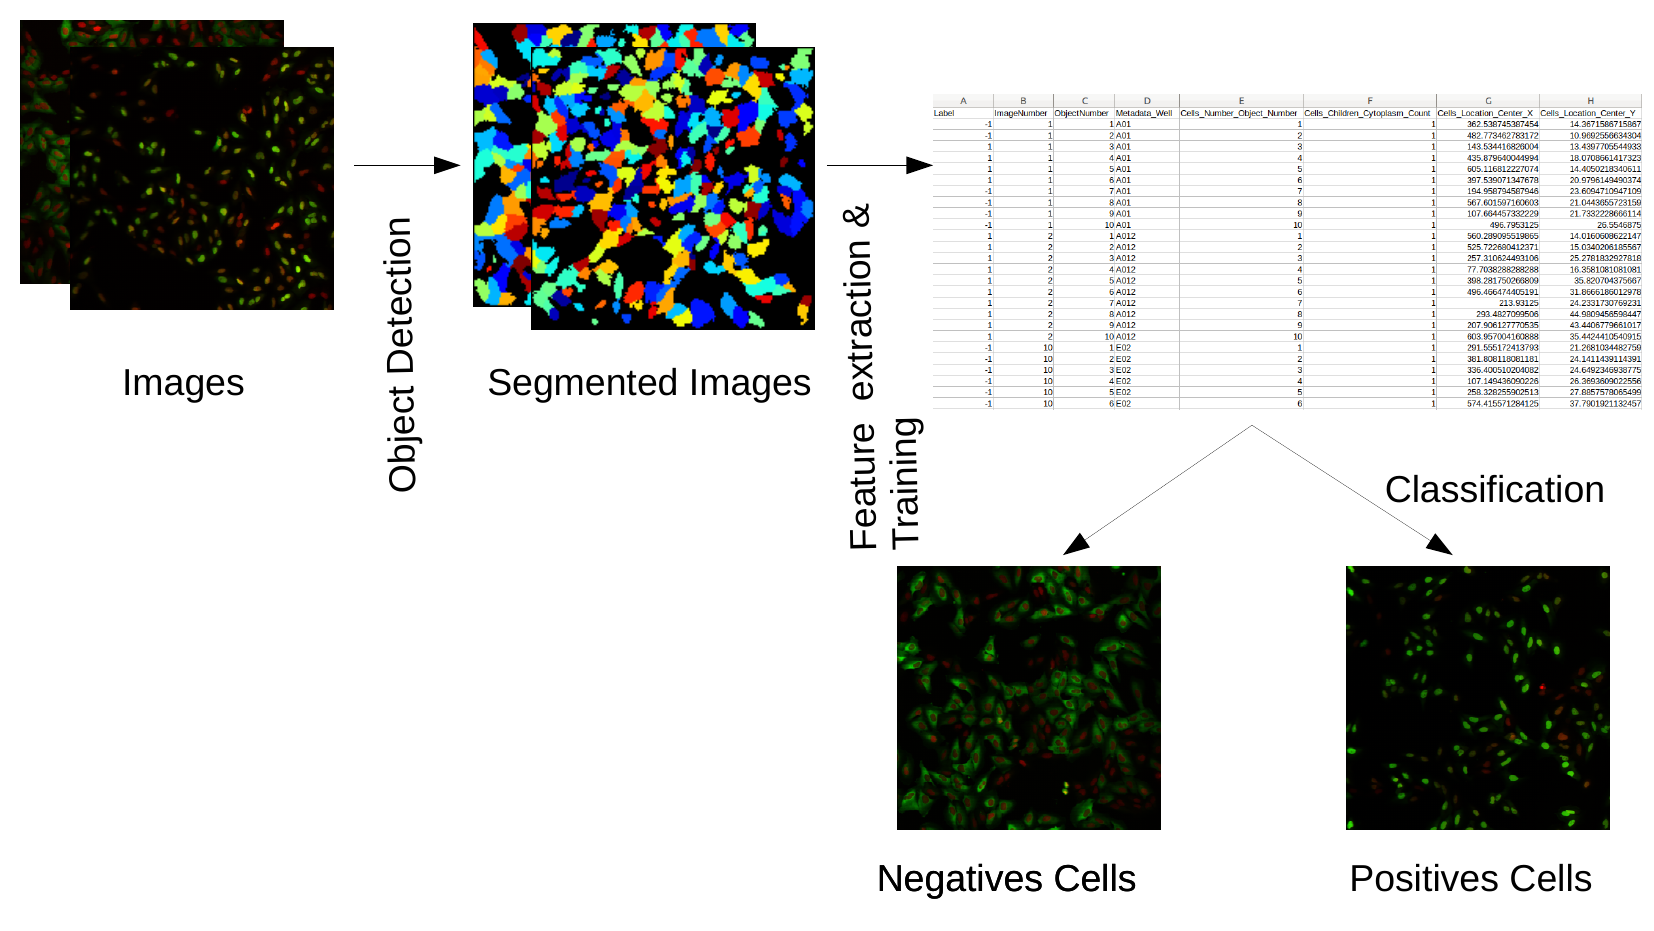

Object Detection
Feature extraction & Training
Images
Segmented Images
Classification
Negatives Cells
Negatives Cells
Positives Cells